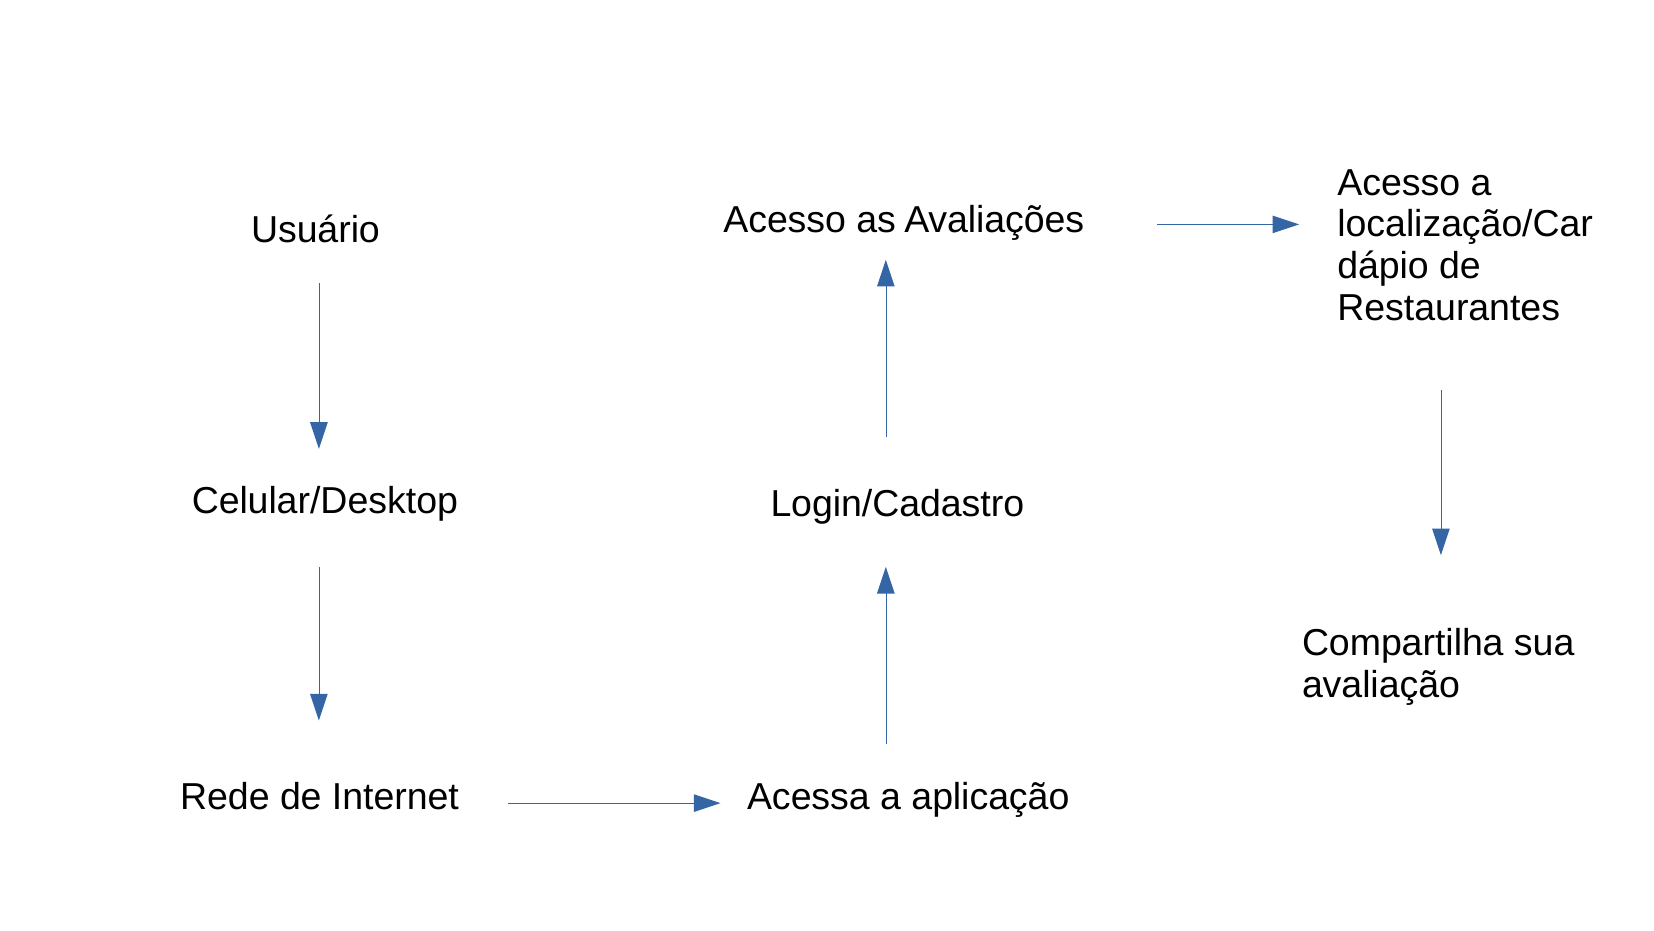

Acesso a localização/Cardápio de Restaurantes
Acesso as Avaliações
Usuário
Celular/Desktop
Login/Cadastro
Compartilha sua avaliação
Rede de Internet
Acessa a aplicação